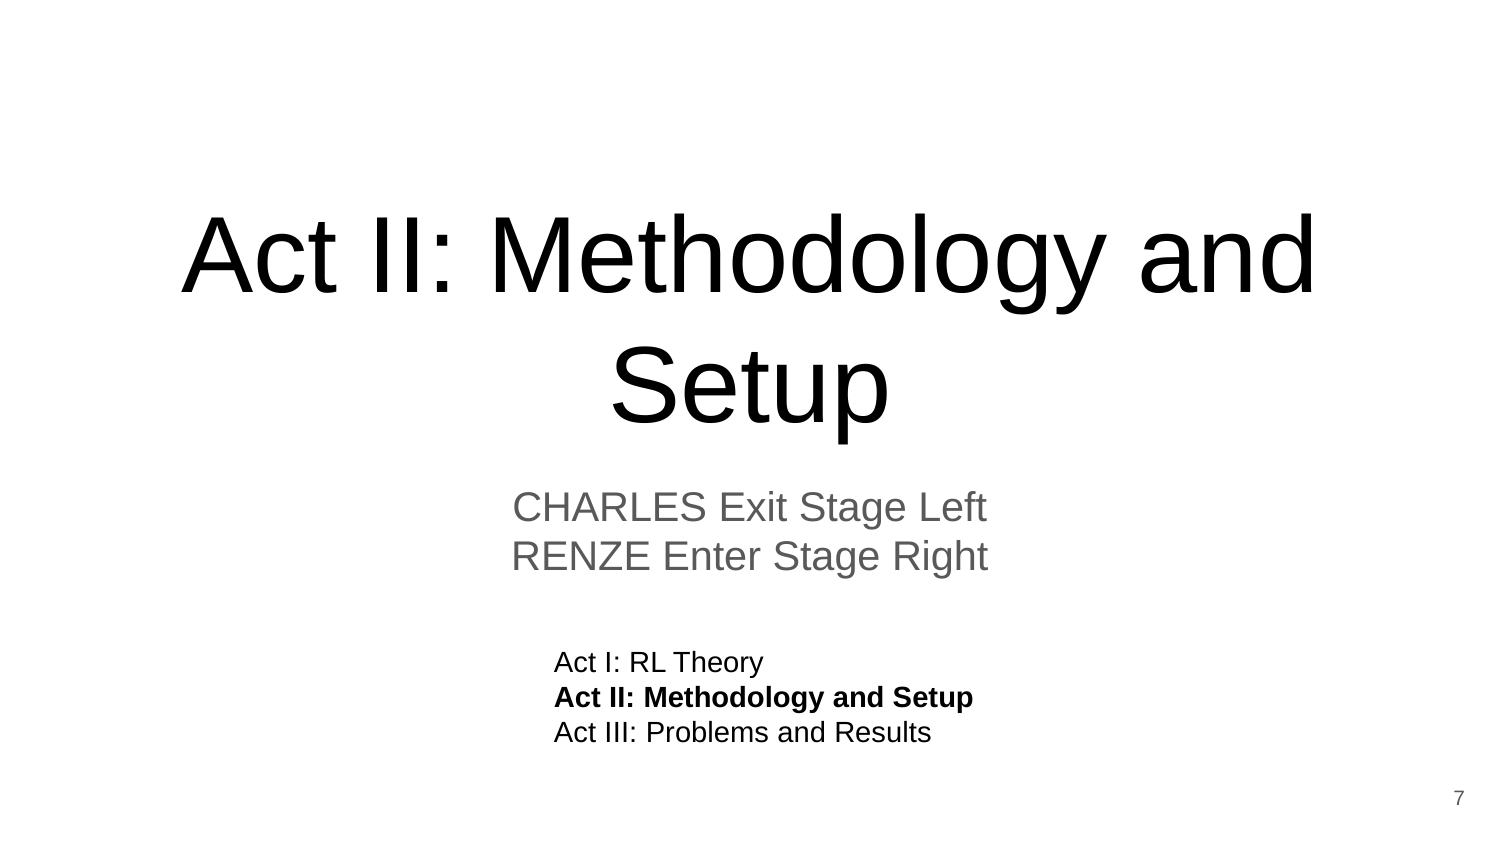

# Act II: Methodology and Setup
CHARLES Exit Stage Left
RENZE Enter Stage Right
Act I: RL Theory
Act II: Methodology and Setup
Act III: Problems and Results